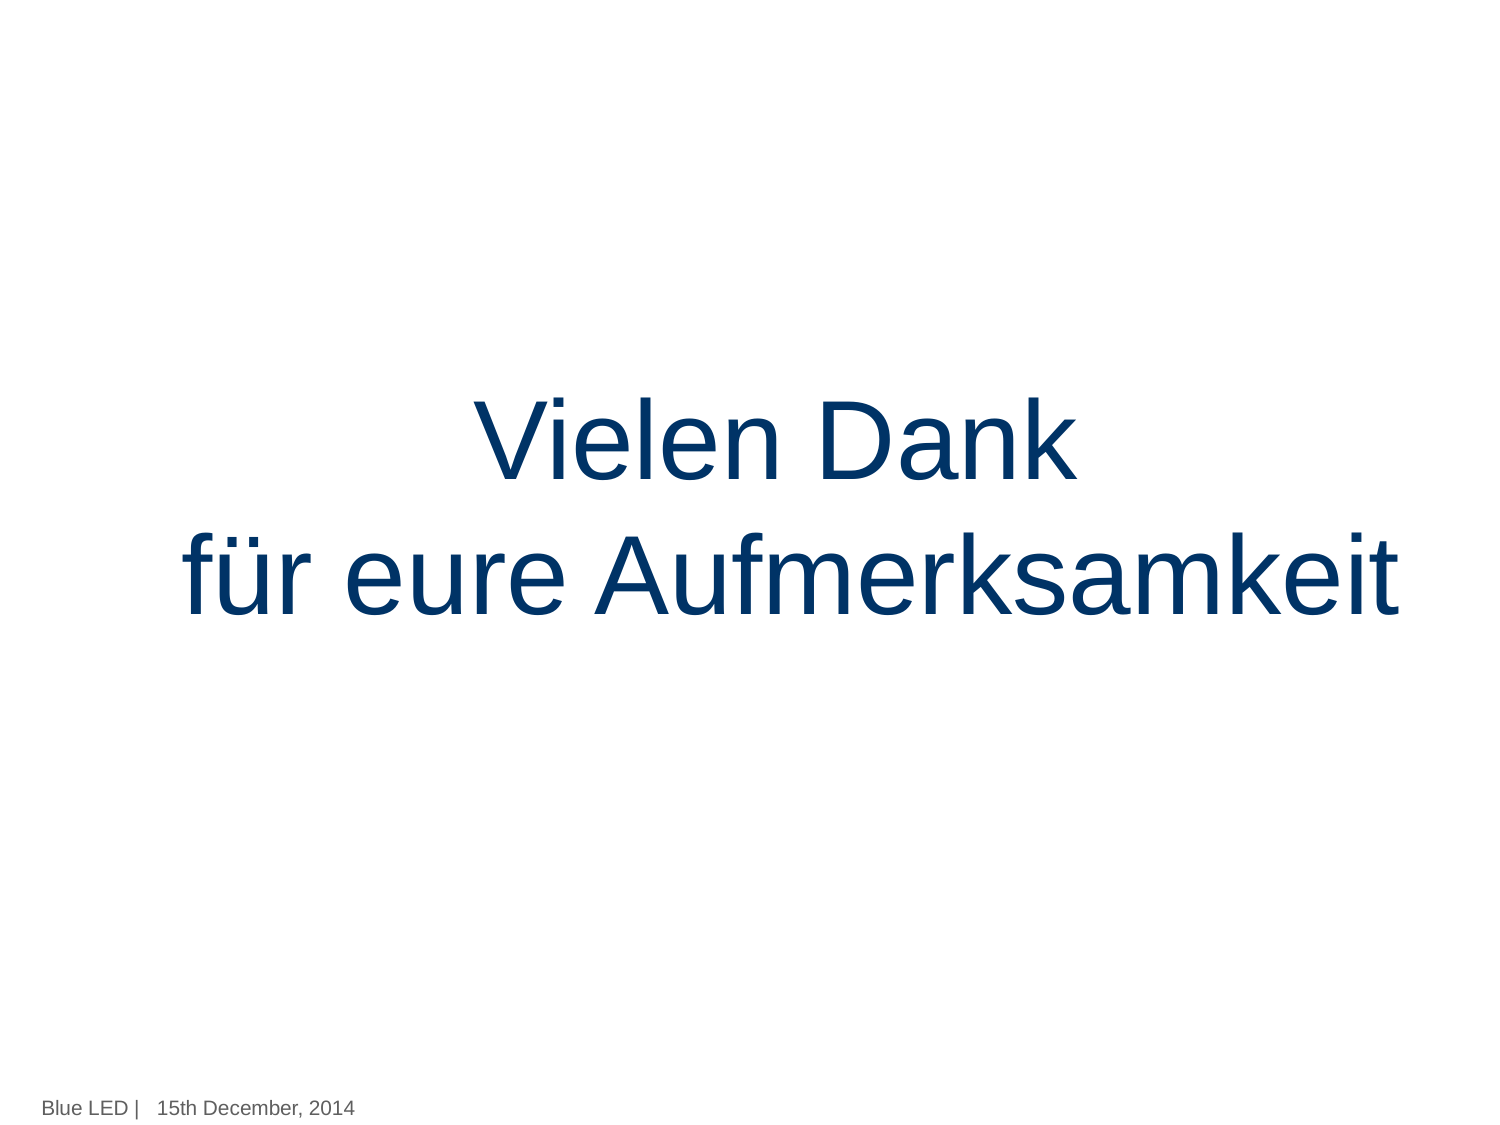

# Vielen Dank für eure Aufmerksamkeit
Blue LED | 15th December, 2014